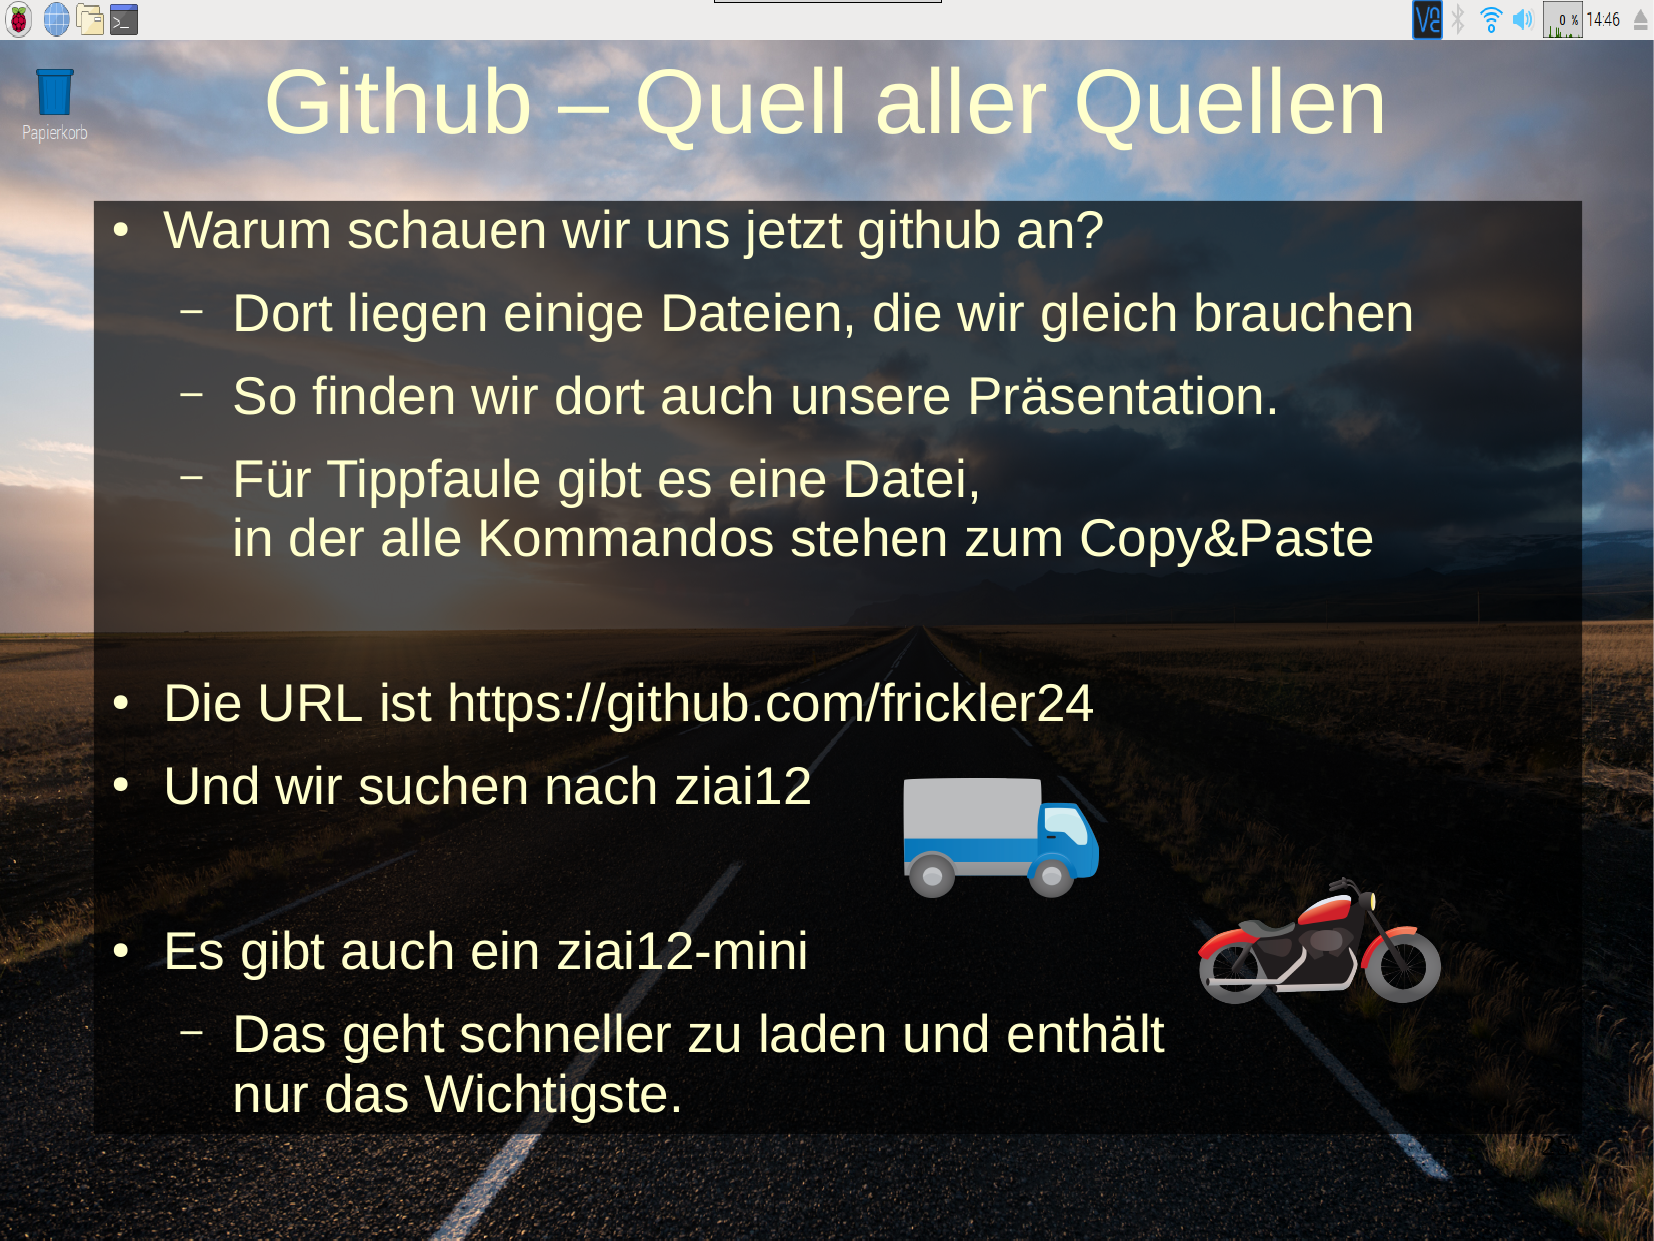

# Github – Quell aller Quellen
Warum schauen wir uns jetzt github an?
Dort liegen einige Dateien, die wir gleich brauchen
So finden wir dort auch unsere Präsentation.
Für Tippfaule gibt es eine Datei,
in der alle Kommandos stehen zum Copy&Paste
Die URL ist https://github.com/frickler24
Und wir suchen nach ziai12
Es gibt auch ein ziai12-mini
Das geht schneller zu laden und enthält
nur das Wichtigste.
25